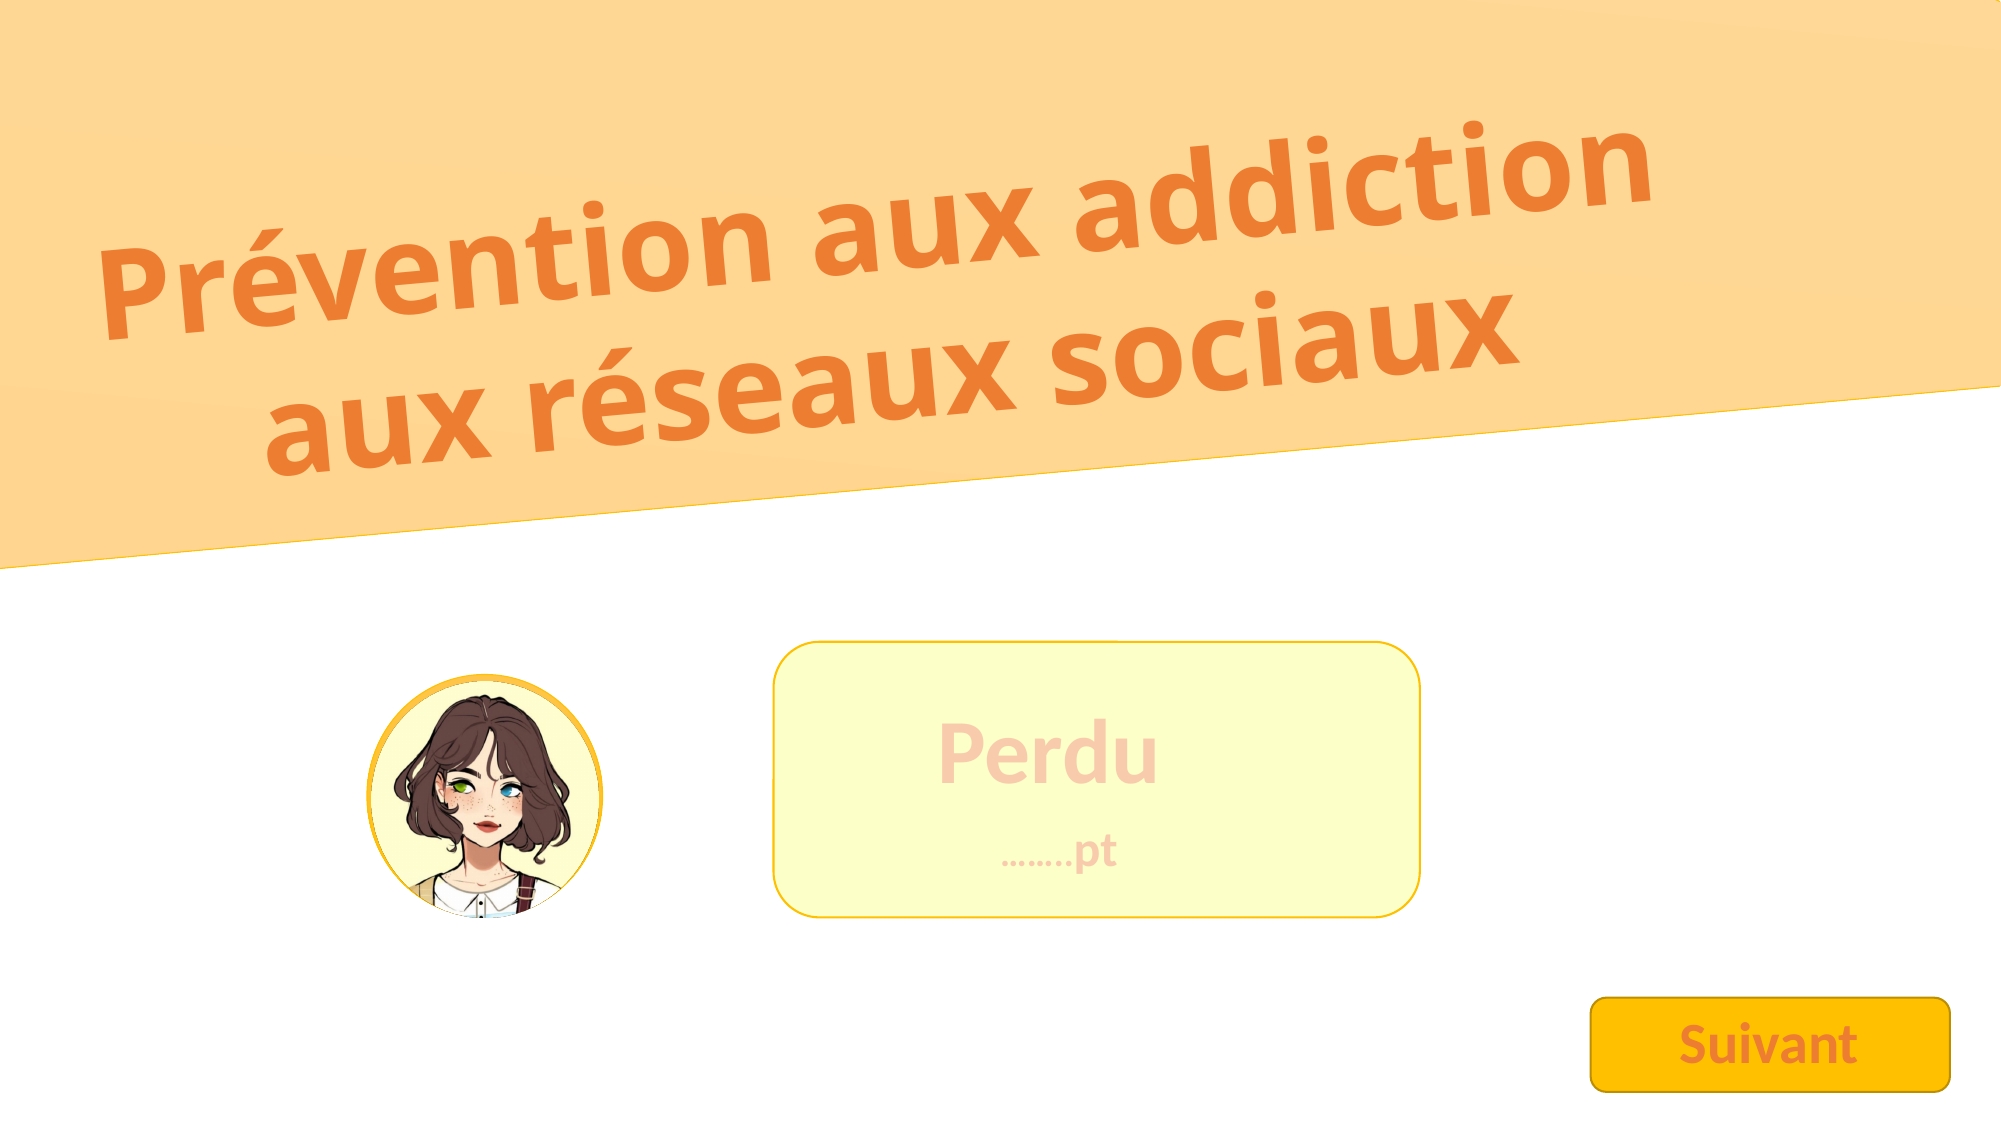

# Prévention aux addiction aux réseaux sociaux
Perdu
……..pt
Suivant